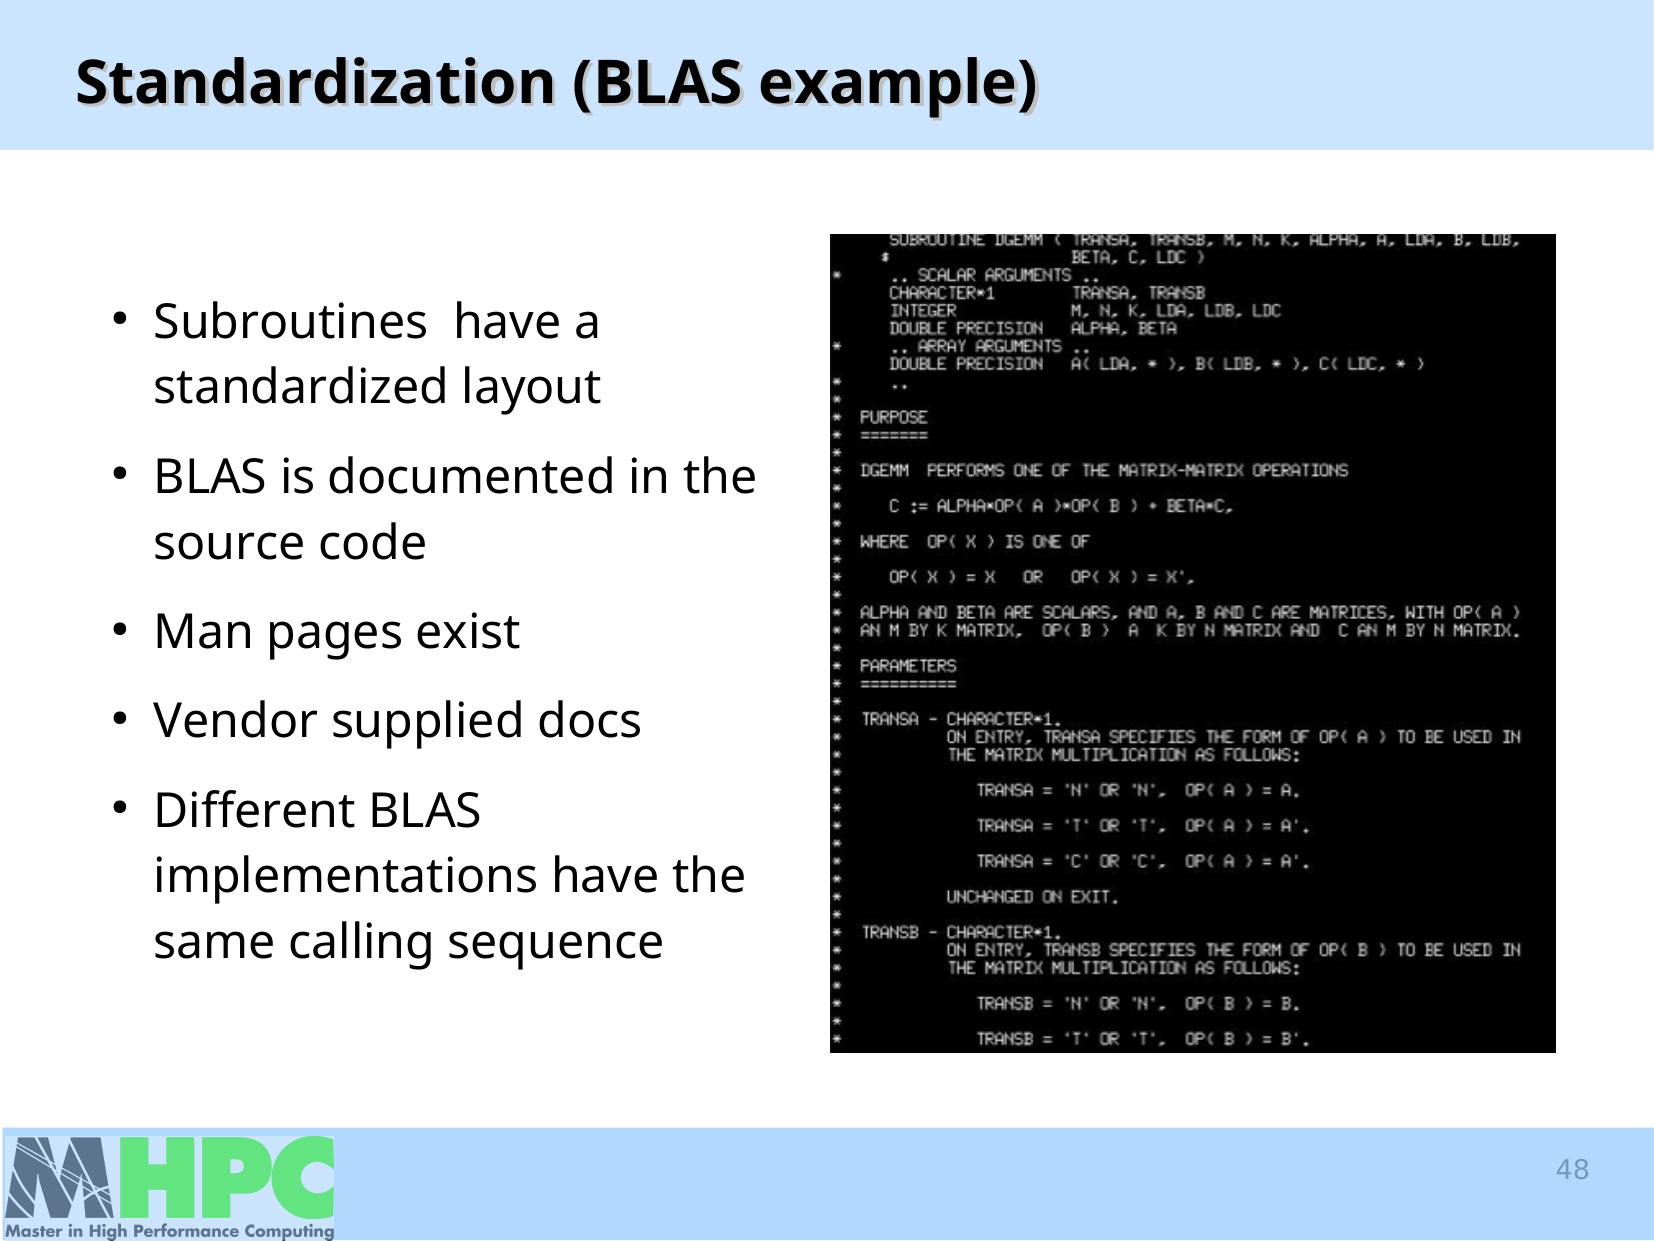

# Standardization (BLAS example)
Subroutines have a standardized layout
BLAS is documented in the source code
Man pages exist
Vendor supplied docs
Different BLAS implementations have the same calling sequence
48